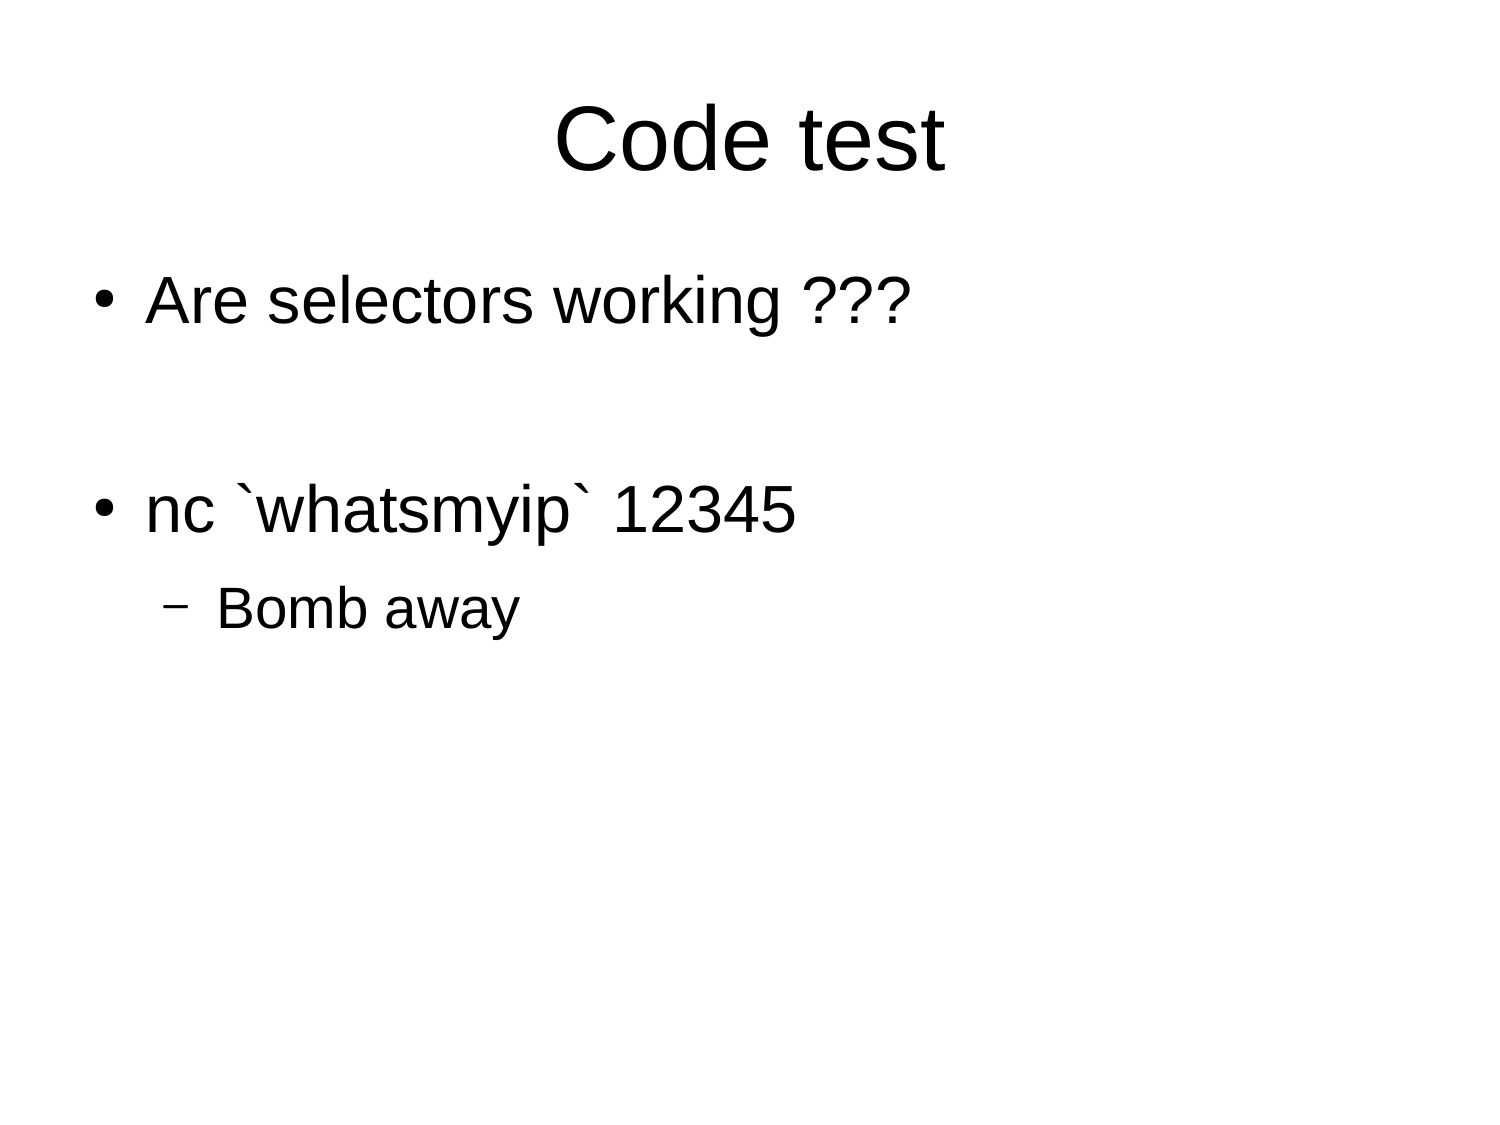

# Code test
Are selectors working ???
nc `whatsmyip` 12345
Bomb away